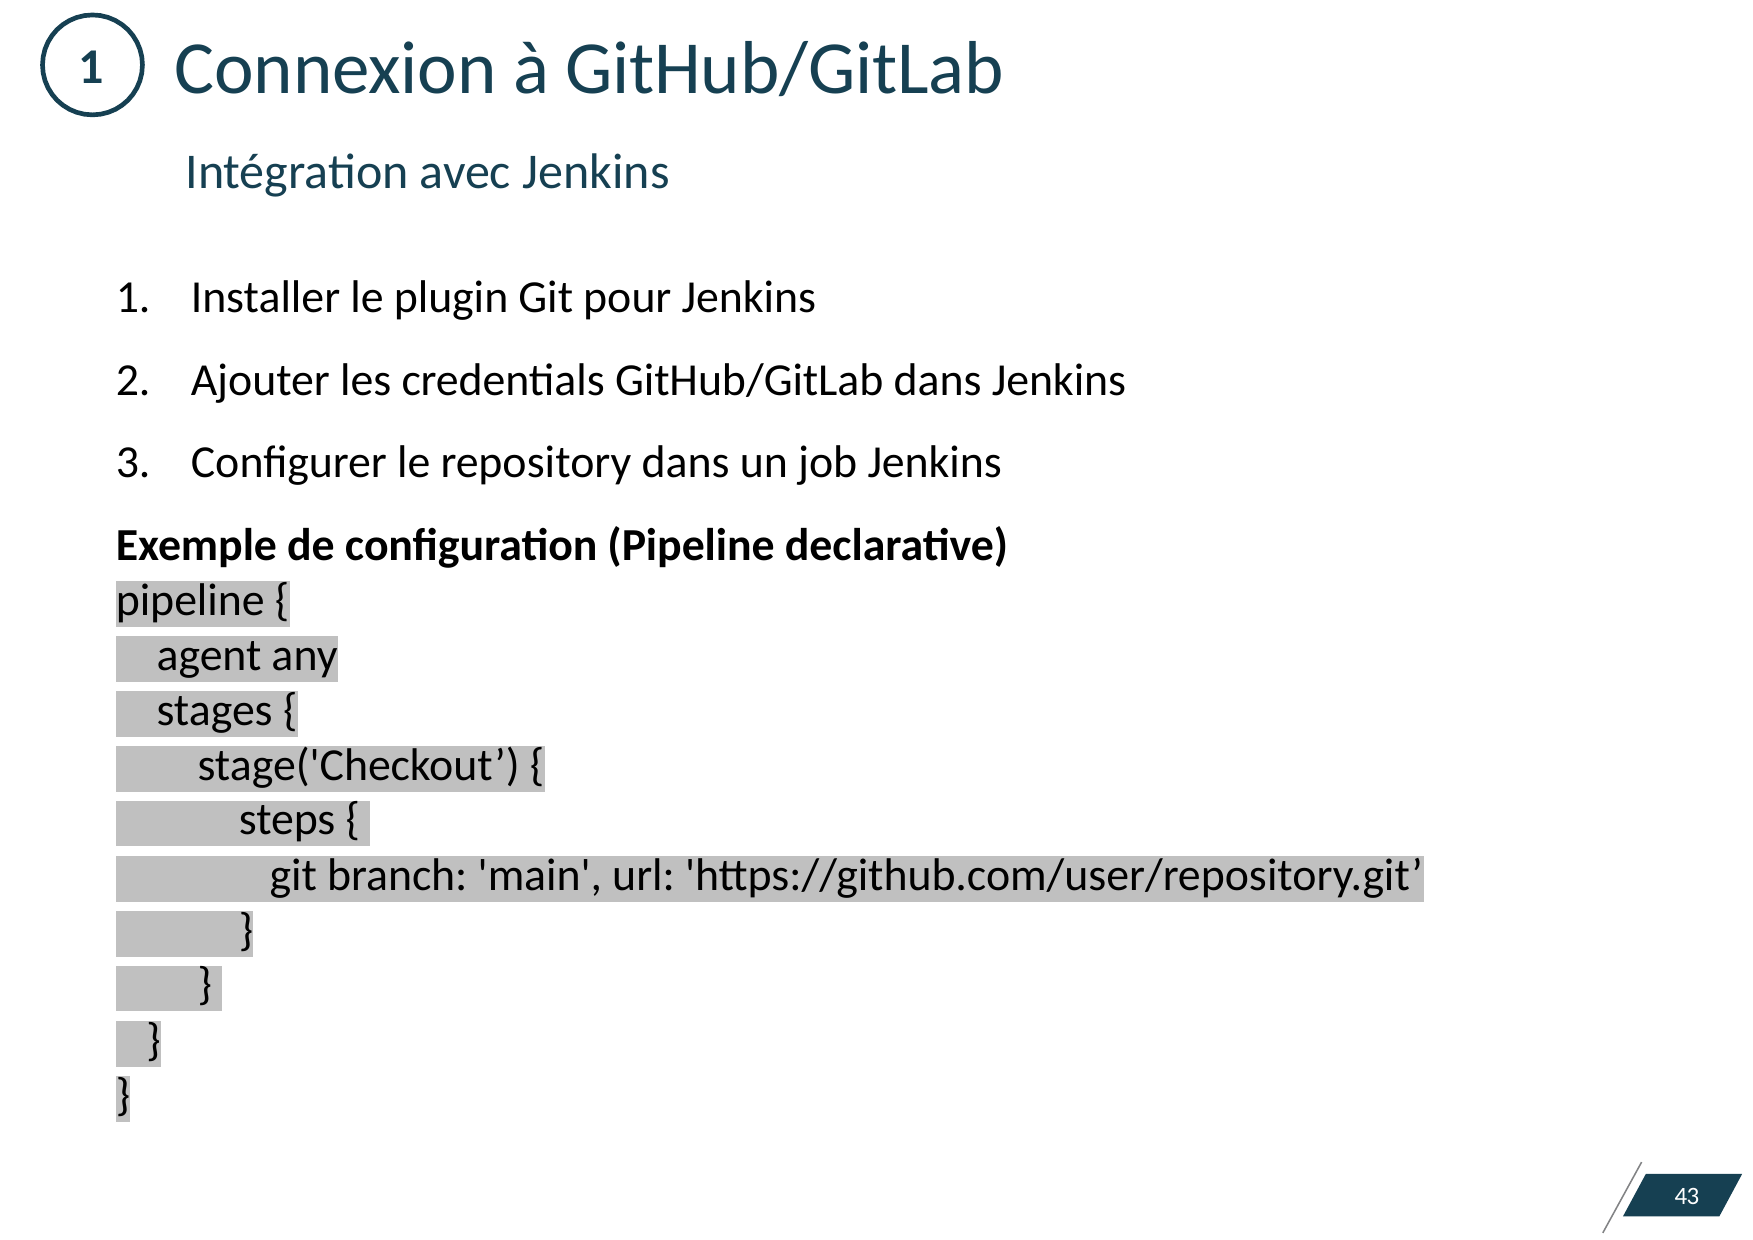

# Connexion à GitHub/GitLab
1
Intégration avec Jenkins
Installer le plugin Git pour Jenkins
Ajouter les credentials GitHub/GitLab dans Jenkins
Configurer le repository dans un job Jenkins
Exemple de configuration (Pipeline declarative)
pipeline {
 agent any
 stages {
 stage('Checkout’) {
 steps {
 git branch: 'main', url: 'https://github.com/user/repository.git’
 }
 }
 }
}